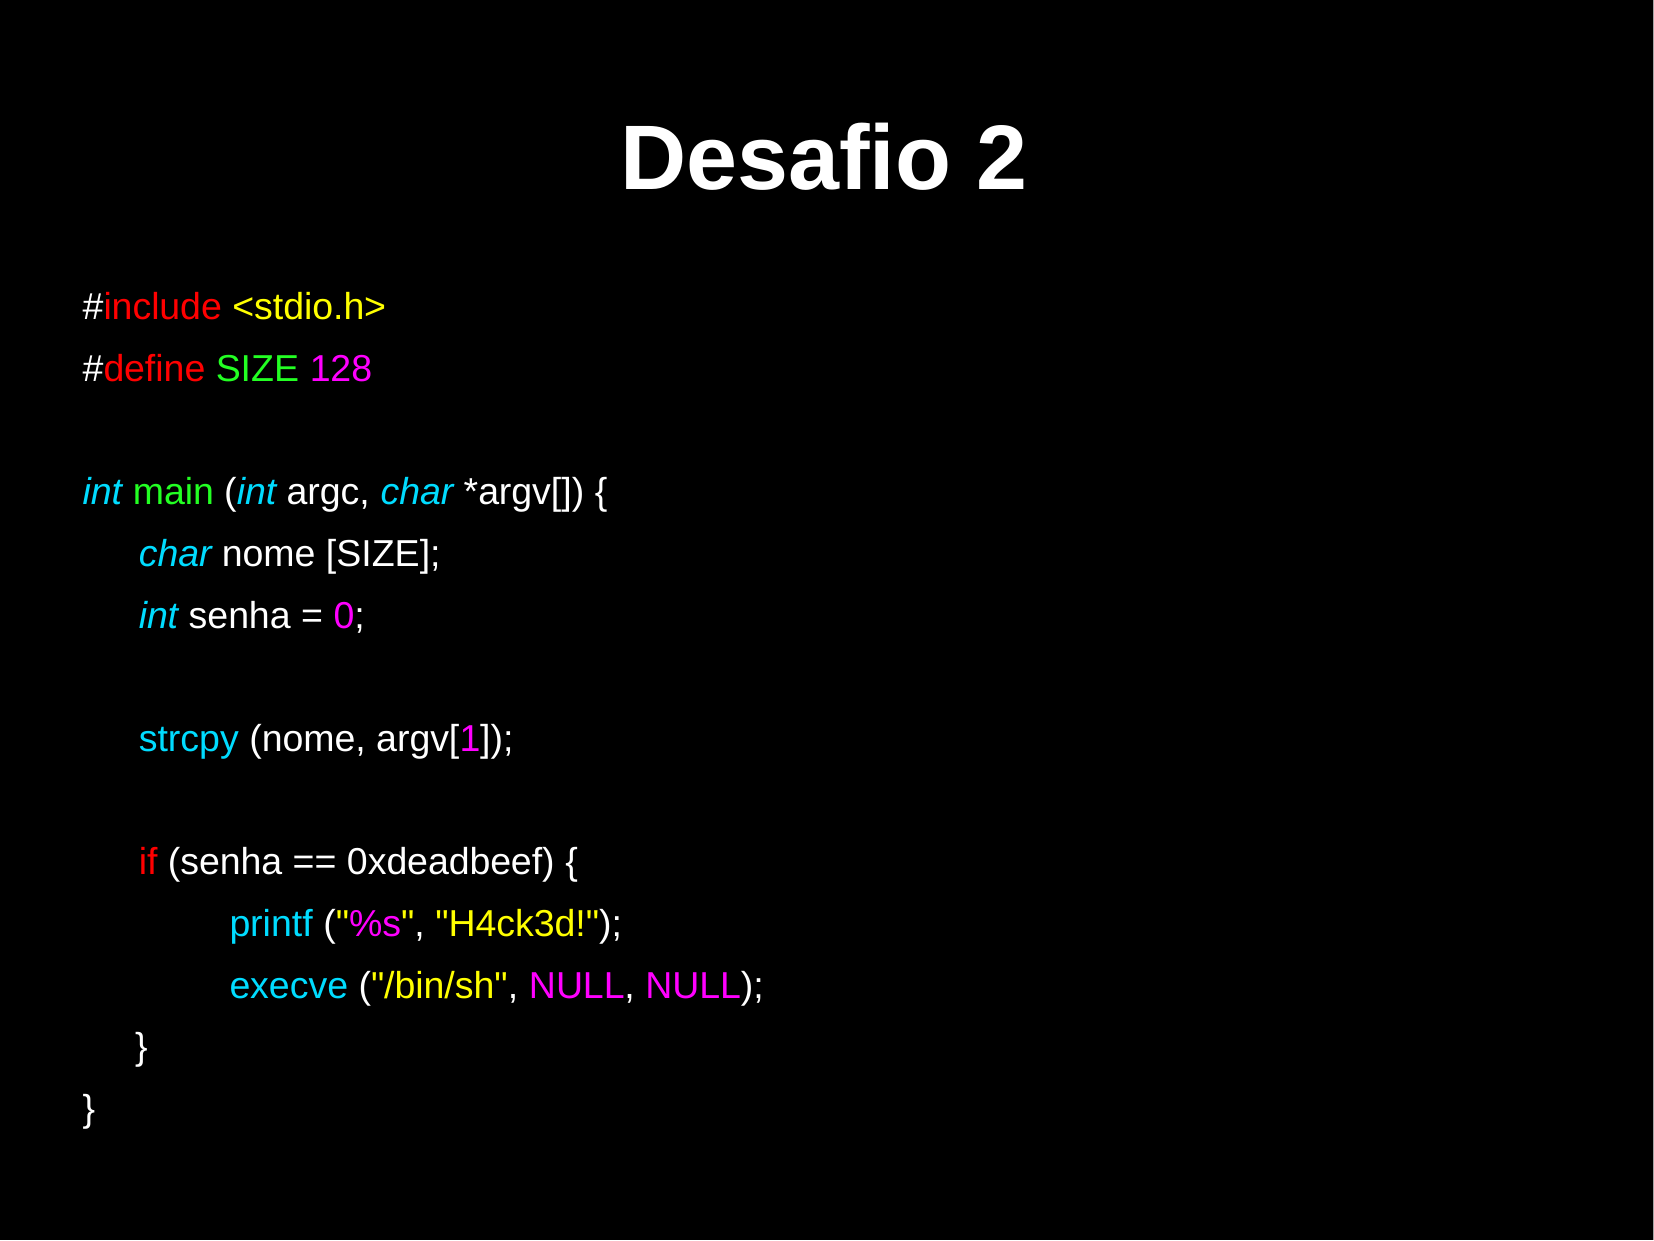

Desafio 2
# #include <stdio.h>
#define SIZE 128
int main (int argc, char *argv[]) {
	char nome [SIZE];
	int senha = 0;
	strcpy (nome, argv[1]);
	if (senha == 0xdeadbeef) {
			printf ("%s", "H4ck3d!");
			execve ("/bin/sh", NULL, NULL);
 }
}